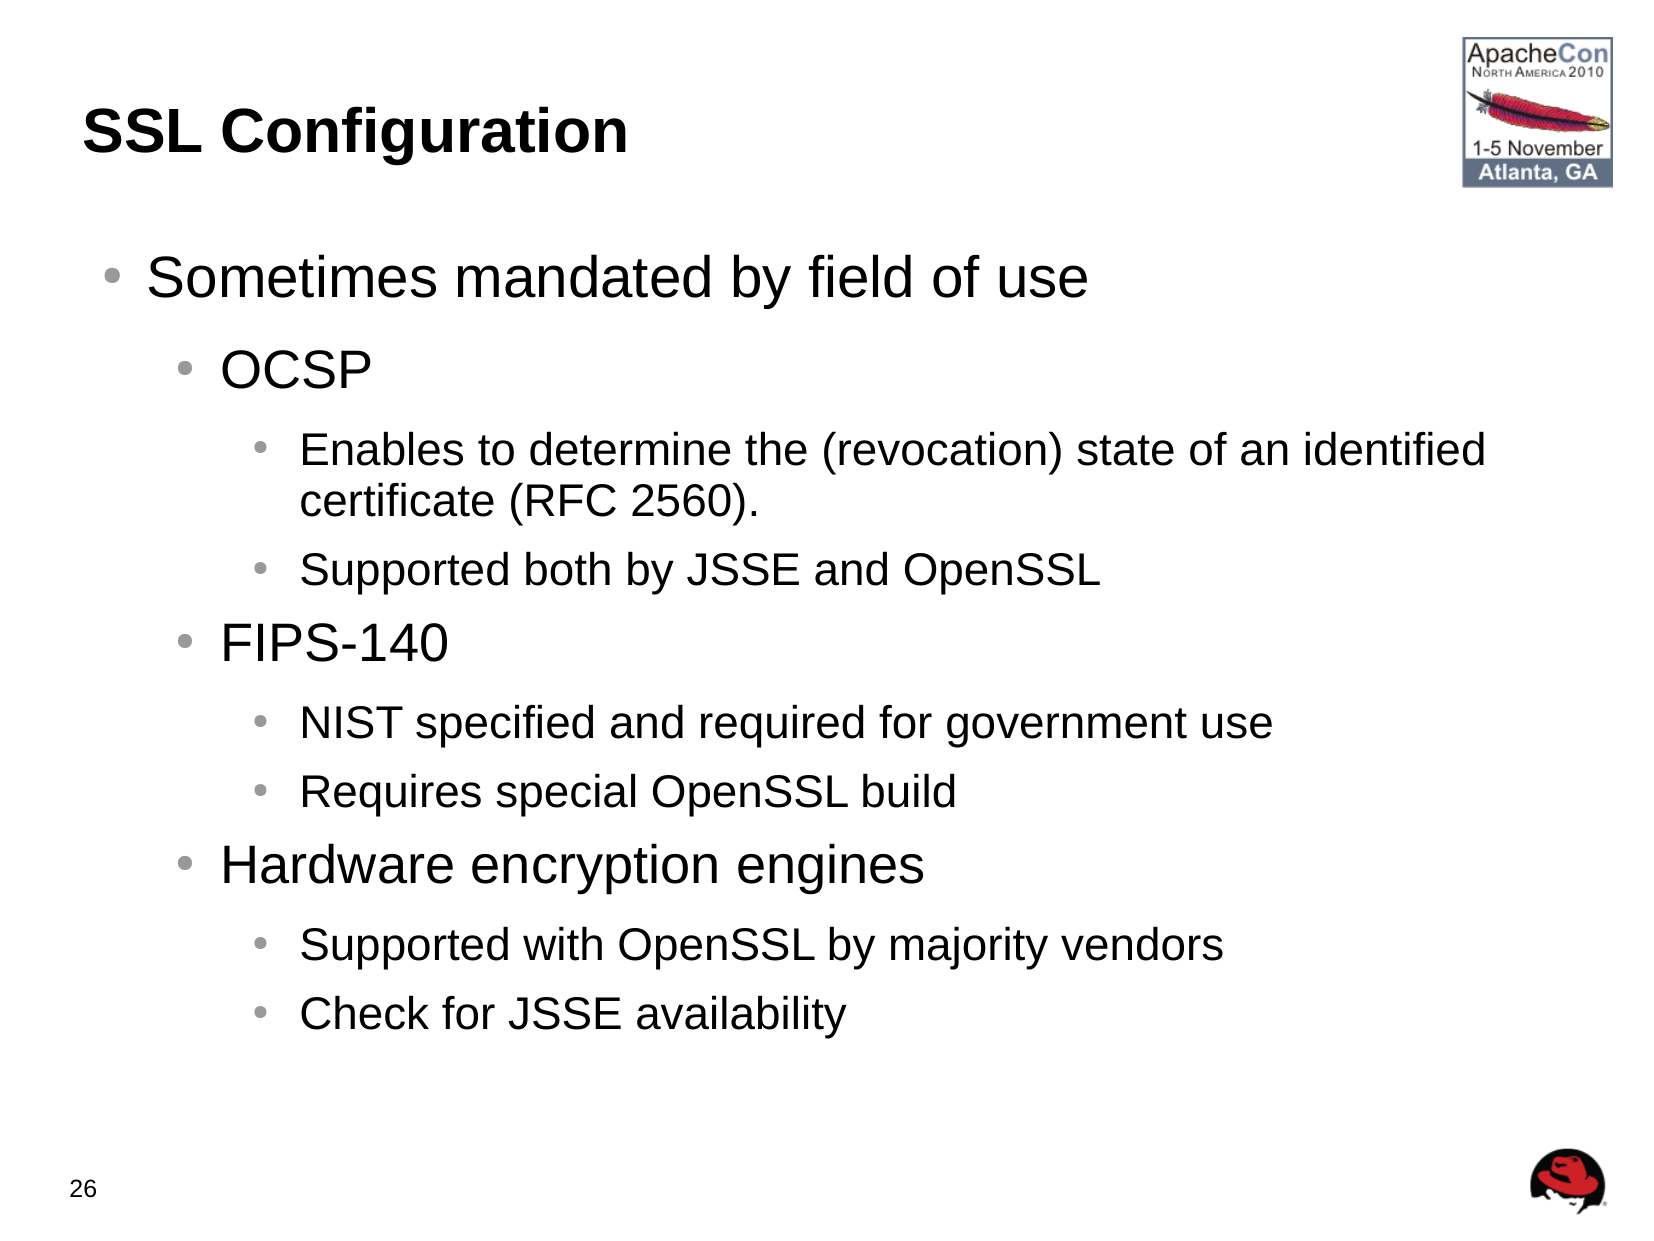

# SSL Configuration
Sometimes mandated by field of use
OCSP
Enables to determine the (revocation) state of an identified certificate (RFC 2560).
Supported both by JSSE and OpenSSL
FIPS-140
NIST specified and required for government use
Requires special OpenSSL build
Hardware encryption engines
Supported with OpenSSL by majority vendors
Check for JSSE availability